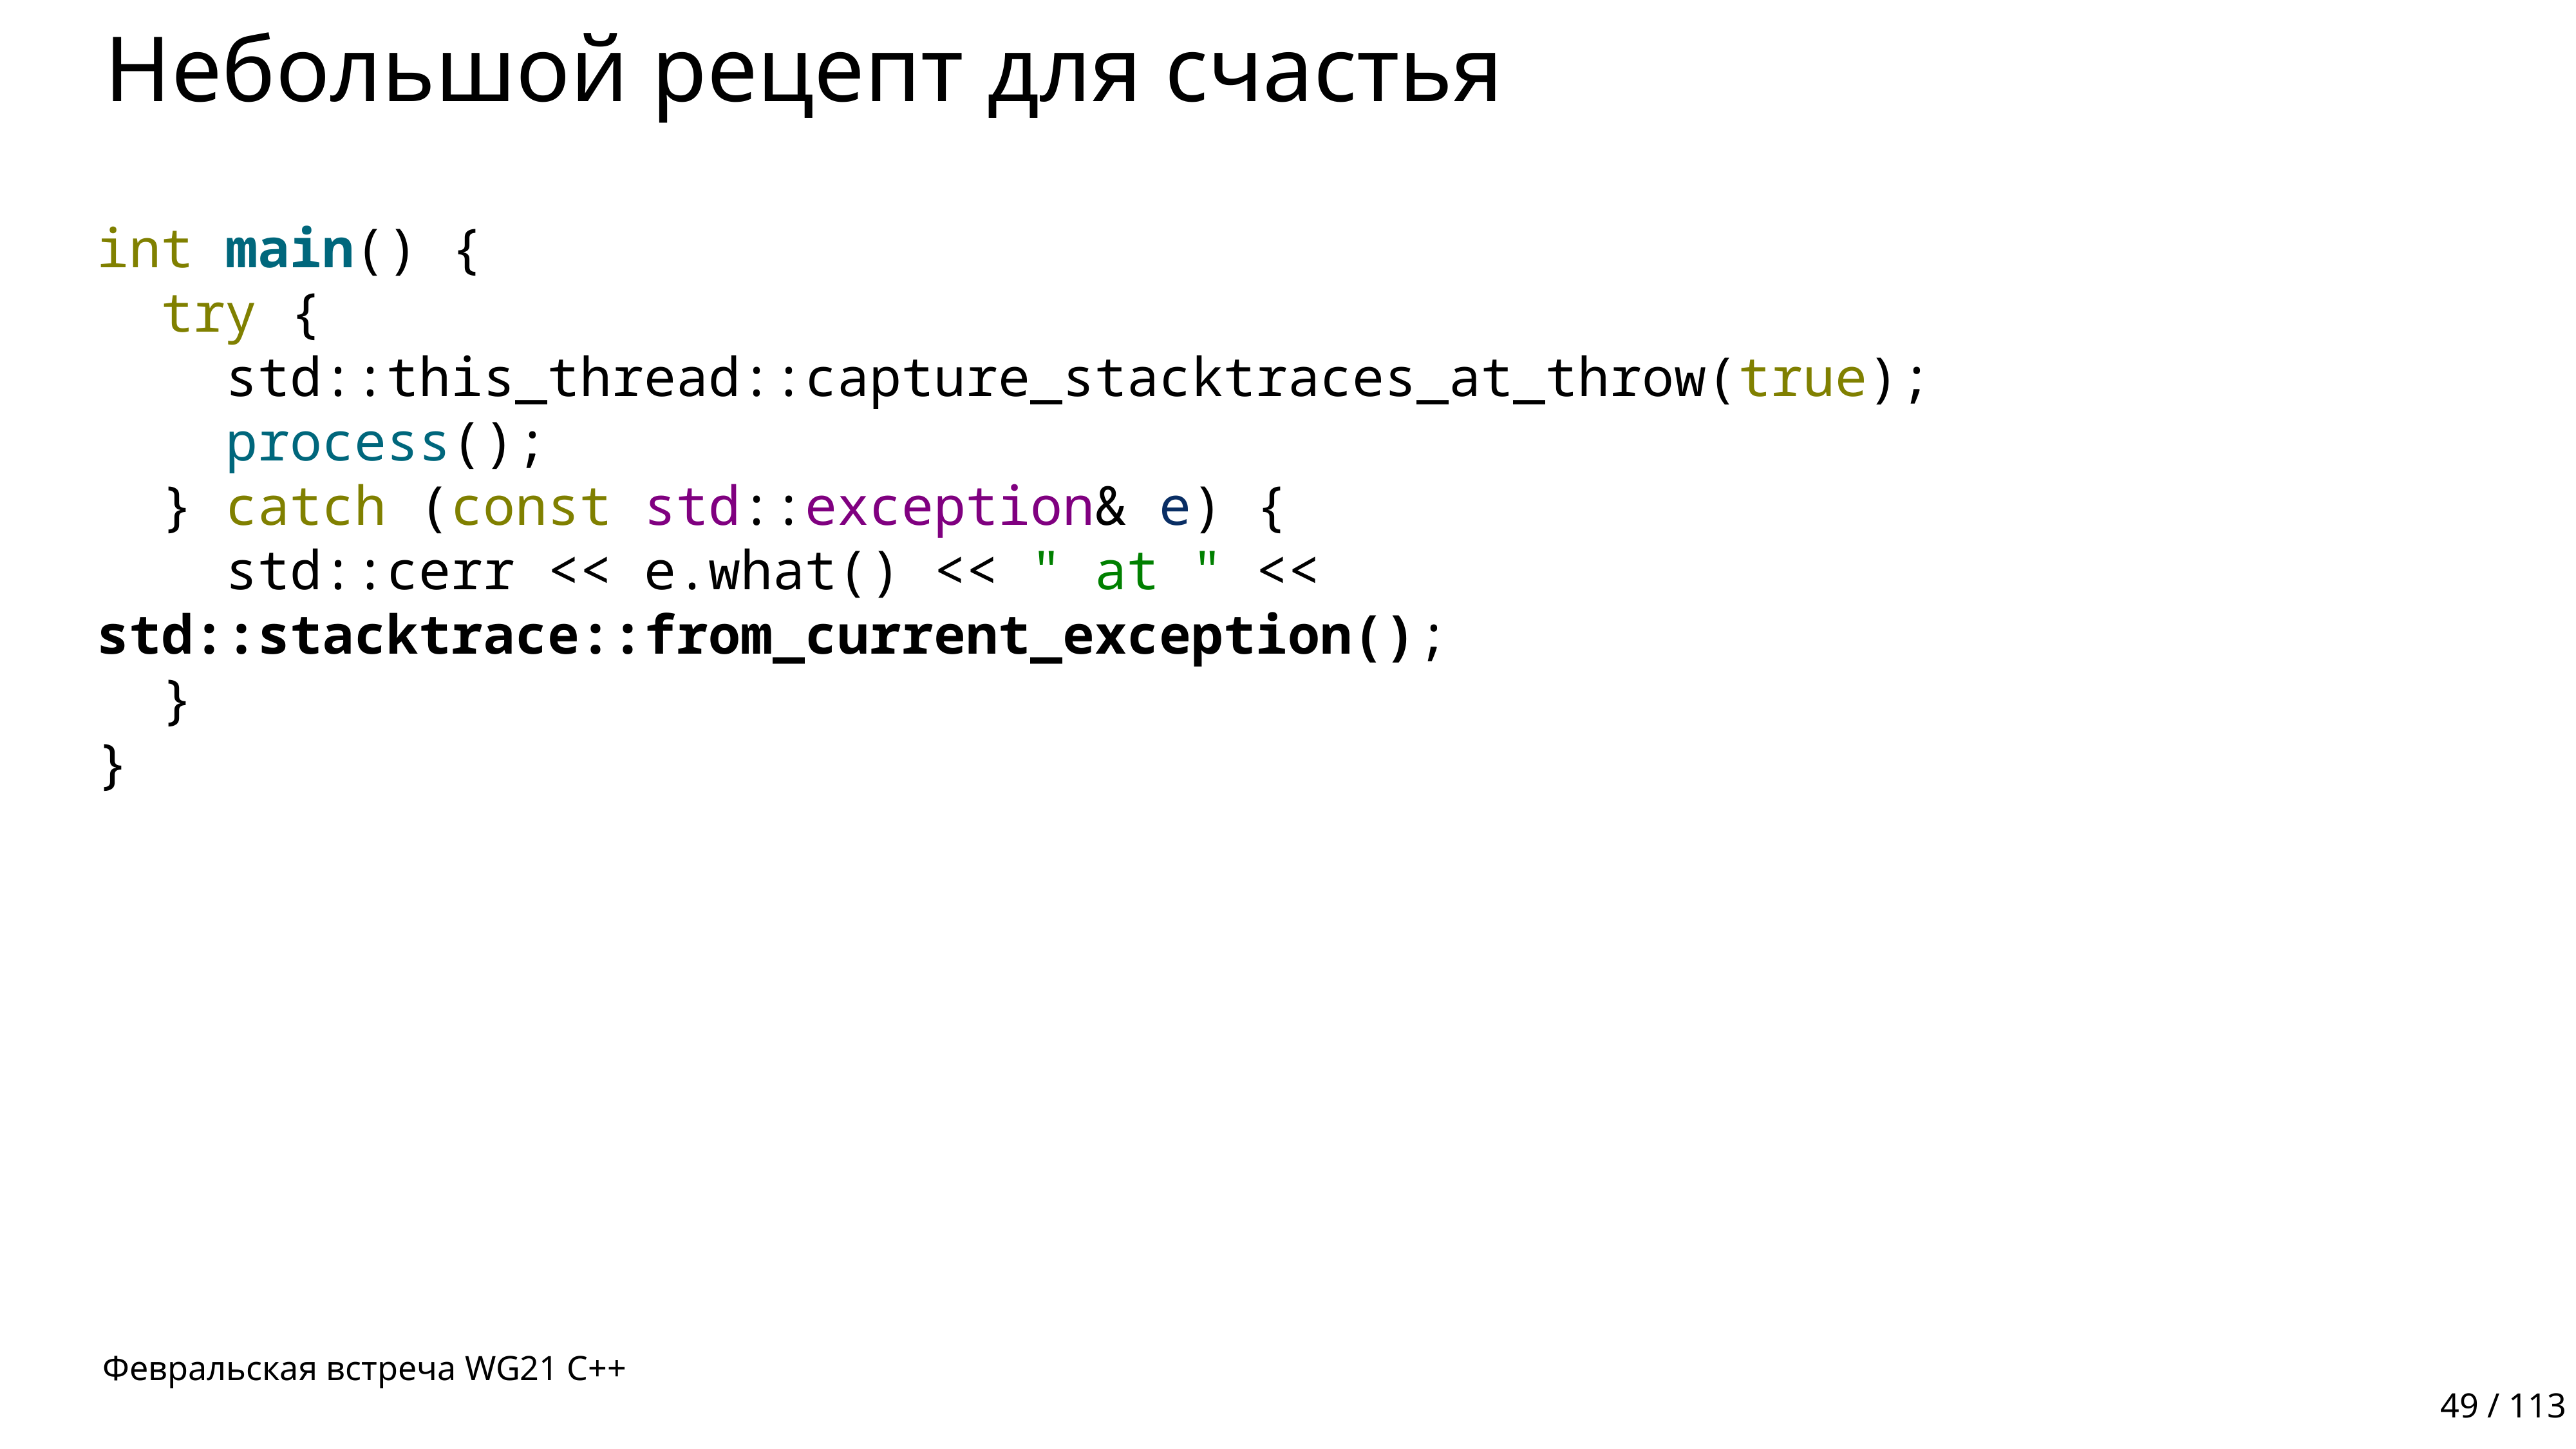

# Небольшой рецепт для счастья
int main() {
 try {
 std::this_thread::capture_stacktraces_at_throw(true);
 process();
 } catch (const std::exception& e) {
 std::cerr << e.what() << " at " << std::stacktrace::from_current_exception();
 }
}
Февральская встреча WG21 C++